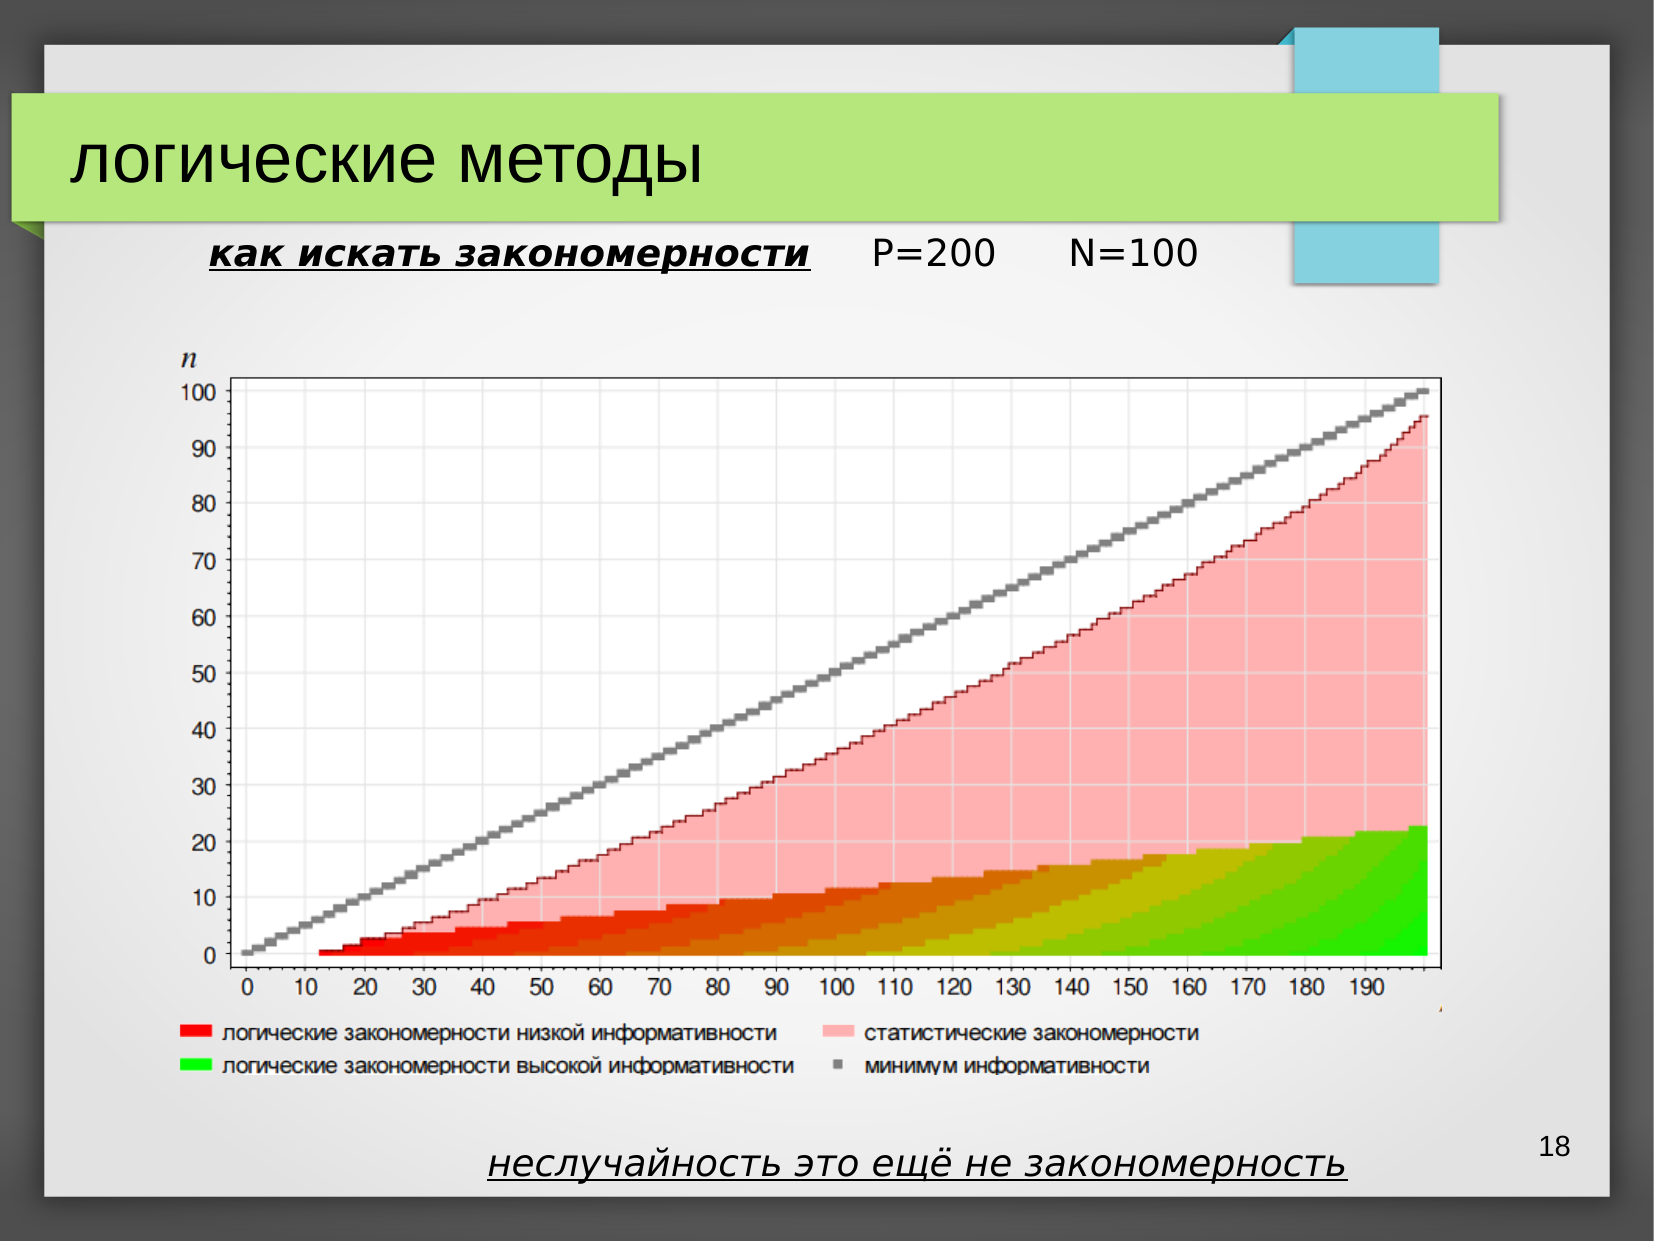

# логические методы
как искать закономерности P=200 N=100
18
неслучайность это ещё не закономерность